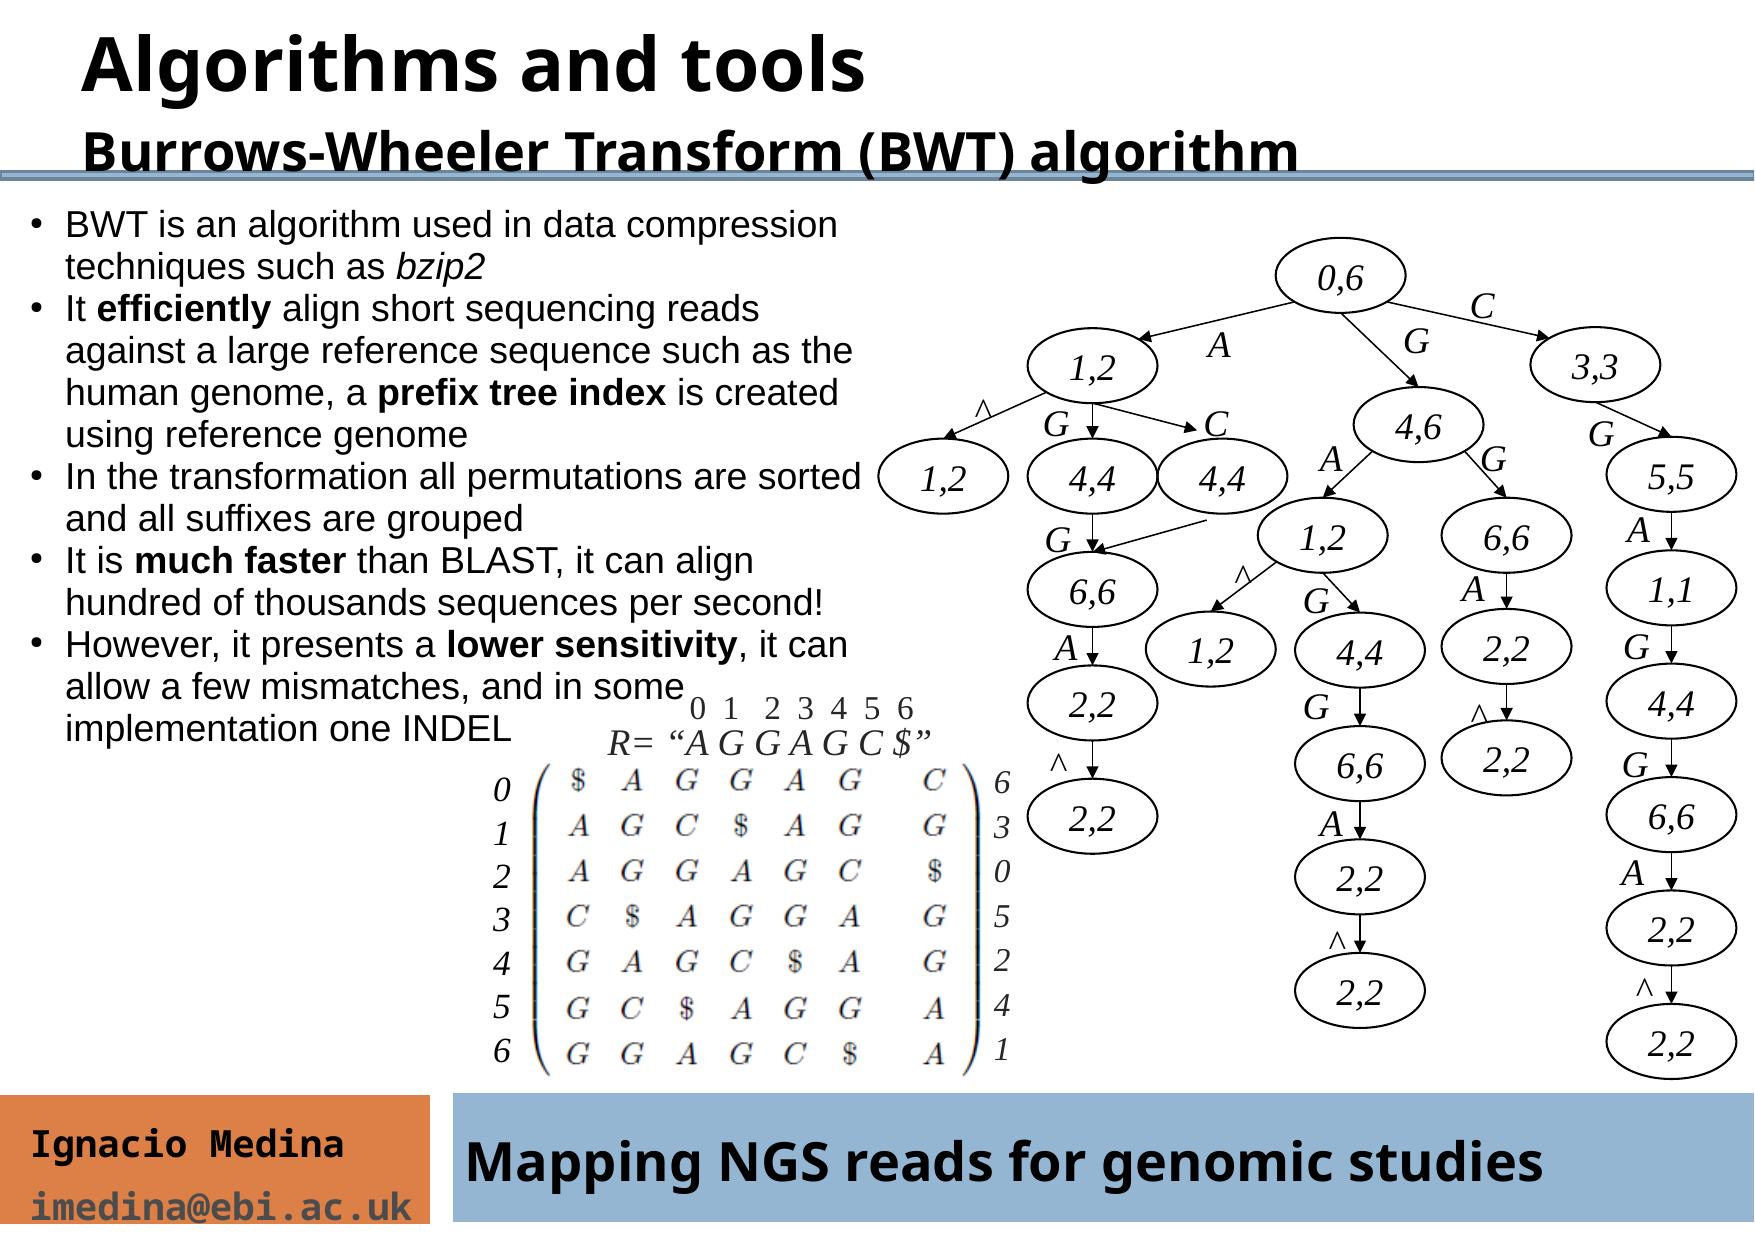

Algorithms and tools
Burrows-Wheeler Transform (BWT) algorithm
BWT is an algorithm used in data compression techniques such as bzip2
It efficiently align short sequencing reads against a large reference sequence such as the human genome, a prefix tree index is created using reference genome
In the transformation all permutations are sorted and all suffixes are grouped
It is much faster than BLAST, it can align hundred of thousands sequences per second!
However, it presents a lower sensitivity, it can allow a few mismatches, and in some implementation one INDEL
0,6
C
G
A
3,3
1,2
^
4,6
G
C
G
A
G
5,5
1,2
4,4
4,4
1,2
6,6
A
G
^
1,1
6,6
A
G
2,2
1,2
4,4
G
A
4,4
2,2
0 1 2 3 4 5 6
G
^
R= “A G G A G C $”
2,2
6,6
G
^
6
3
0
5
2
4
1
0
1
2
3
4
5
6
6,6
2,2
A
2,2
A
2,2
^
2,2
^
2,2
Ignacio Medina
imedina@ebi.ac.uk
Mapping NGS reads for genomic studies